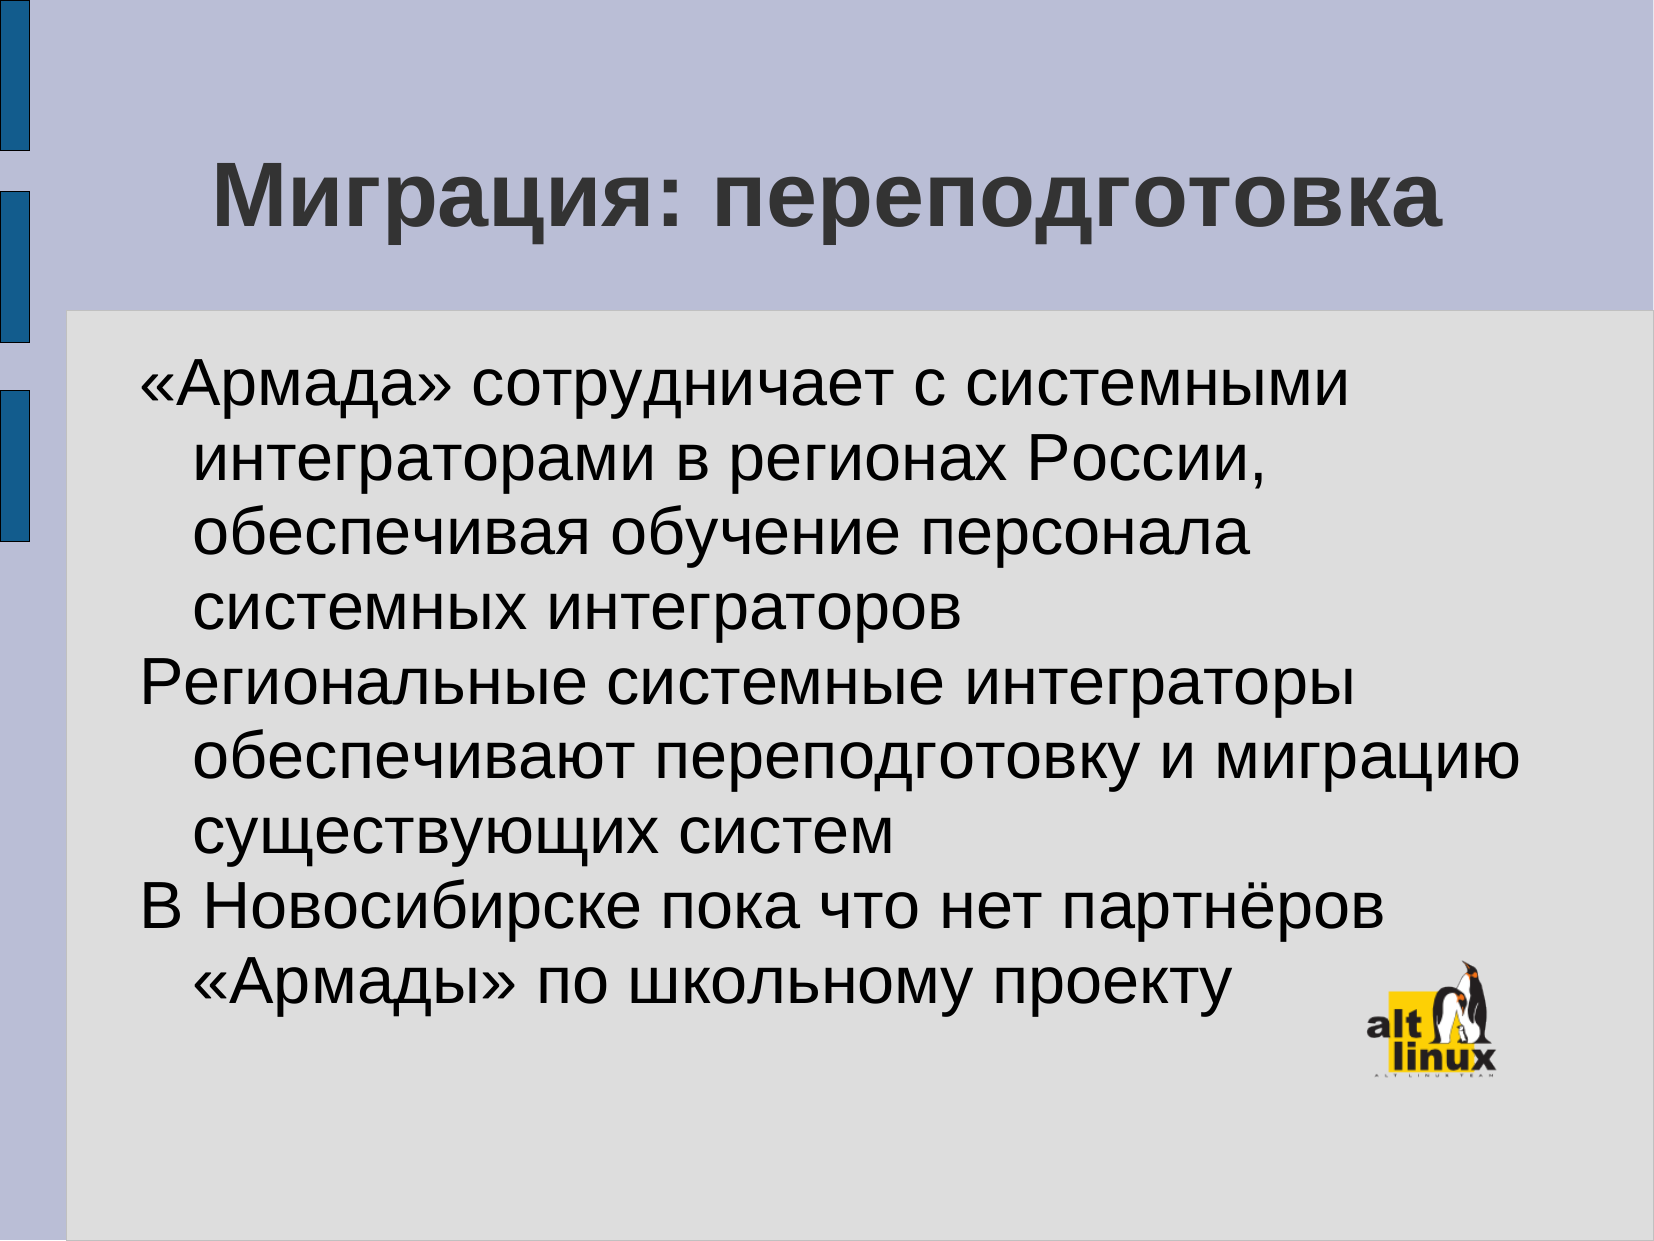

# Миграция: переподготовка
«Армада» сотрудничает с системными интеграторами в регионах России, обеспечивая обучение персонала системных интеграторов
Региональные системные интеграторы обеспечивают переподготовку и миграцию существующих систем
В Новосибирске пока что нет партнёров «Армады» по школьному проекту